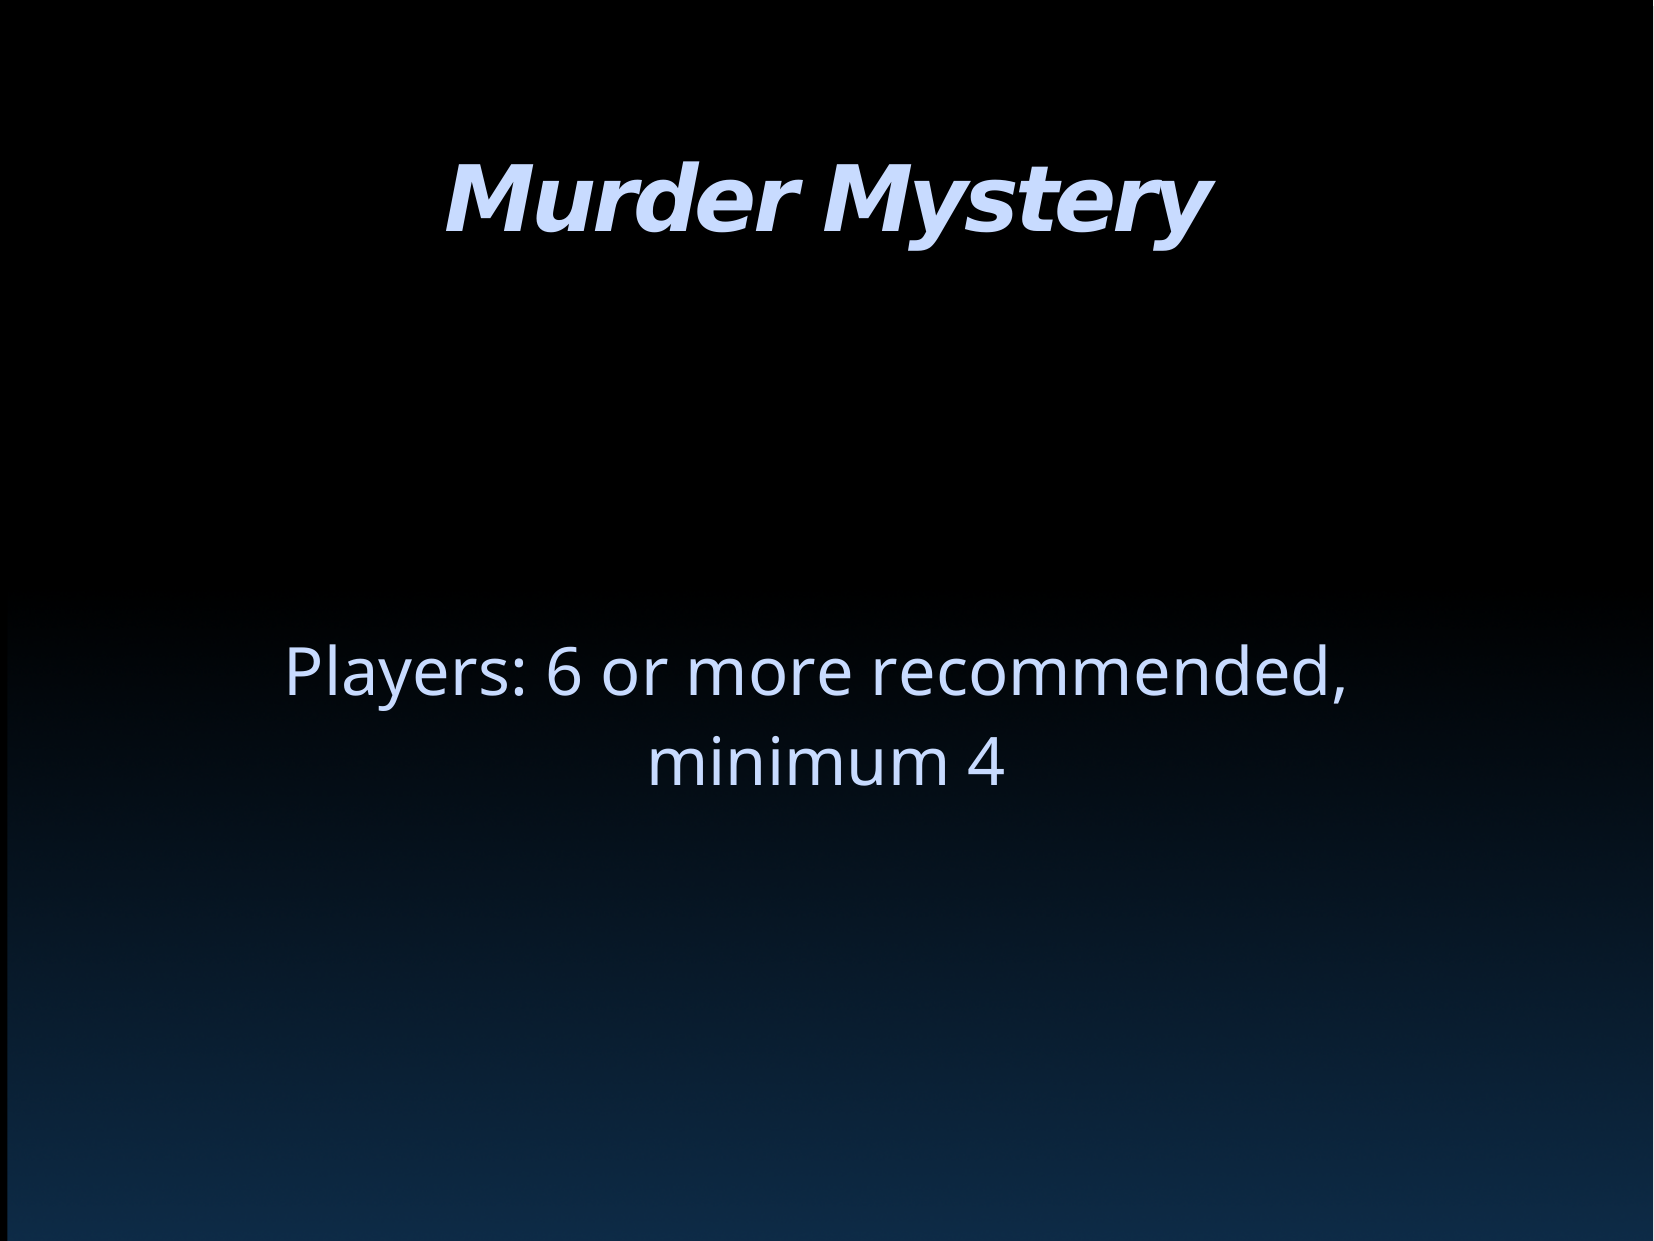

# Murder Mystery
Players: 6 or more recommended,
minimum 4